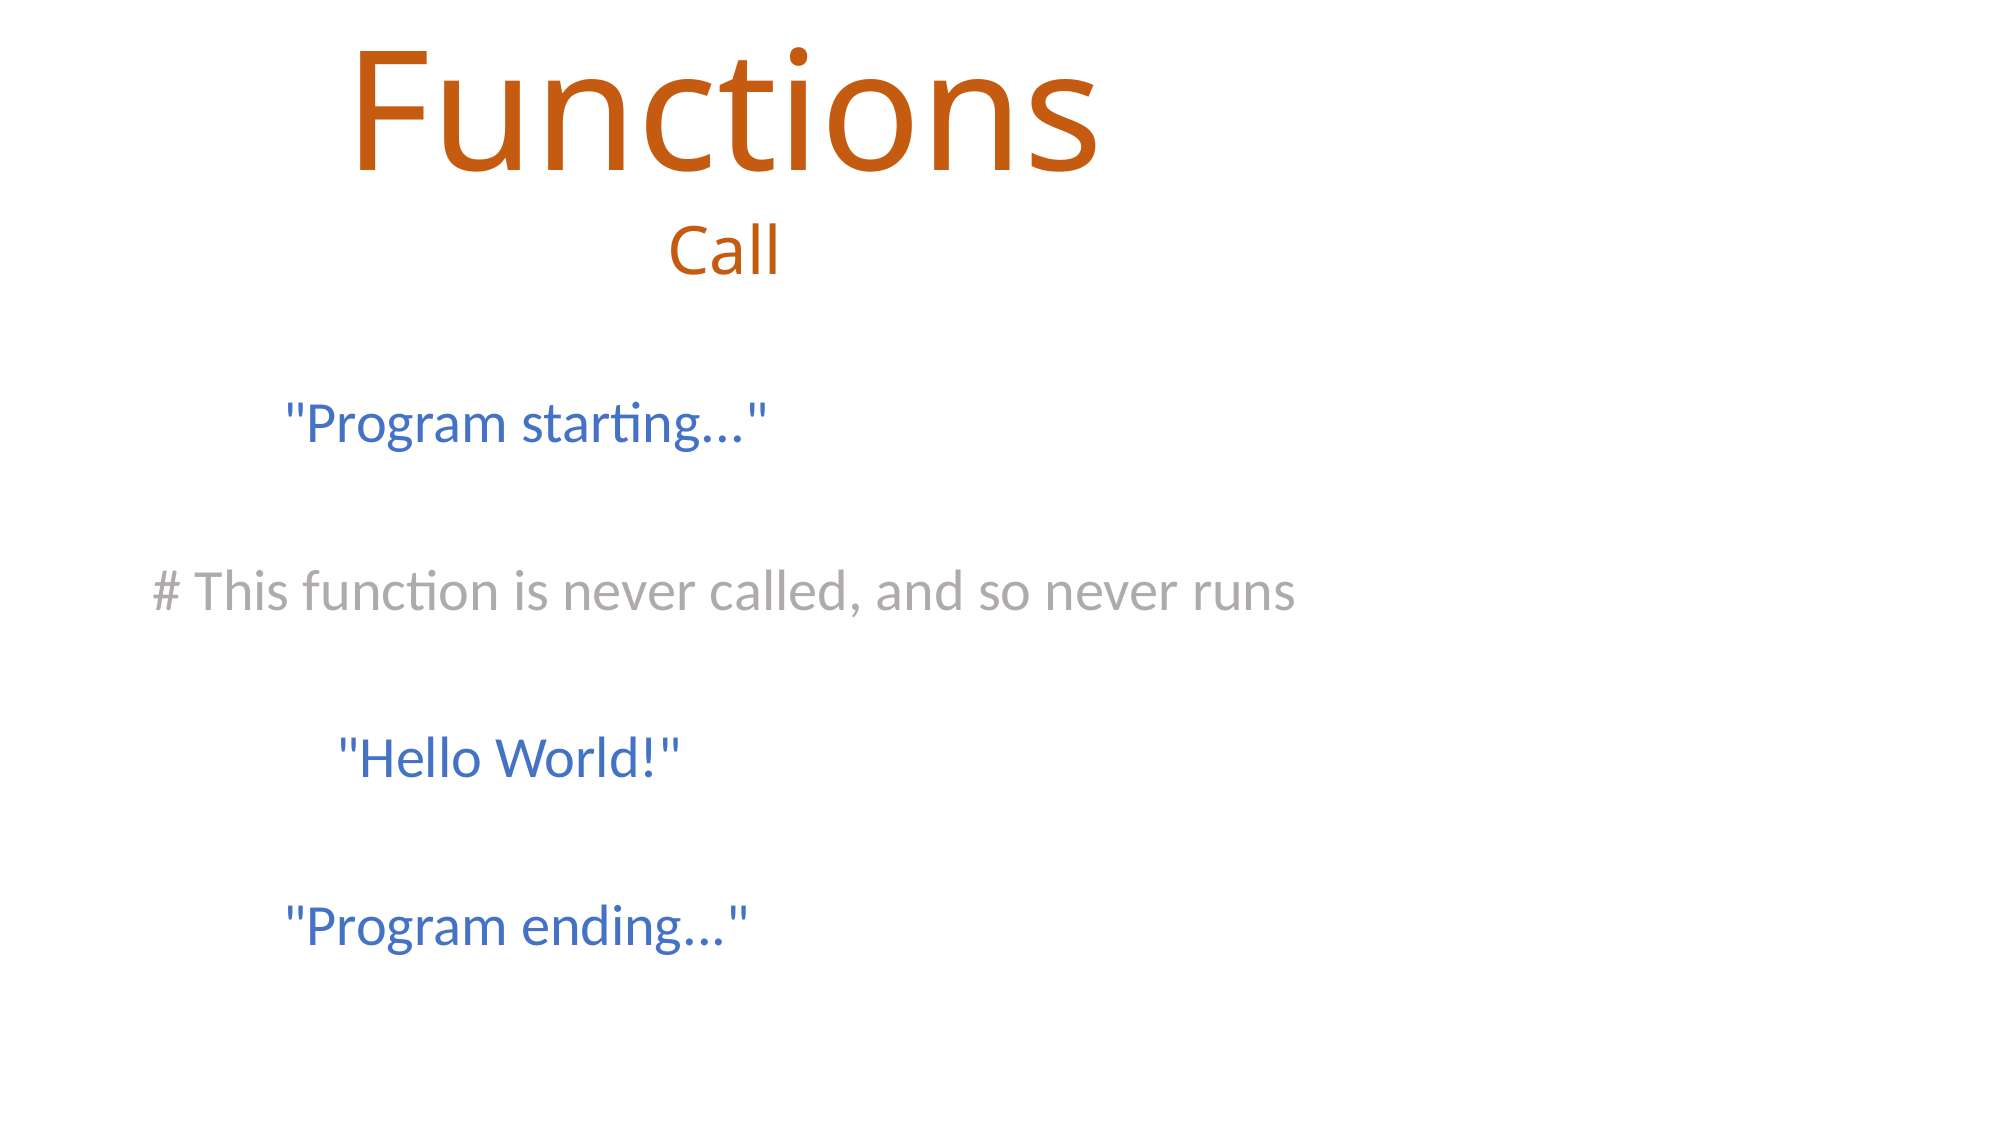

# Functions
Call
print("Program starting...")
# This function is never called, and so never runs
def hello_world():
 print("Hello World!")
print("Program ending...")